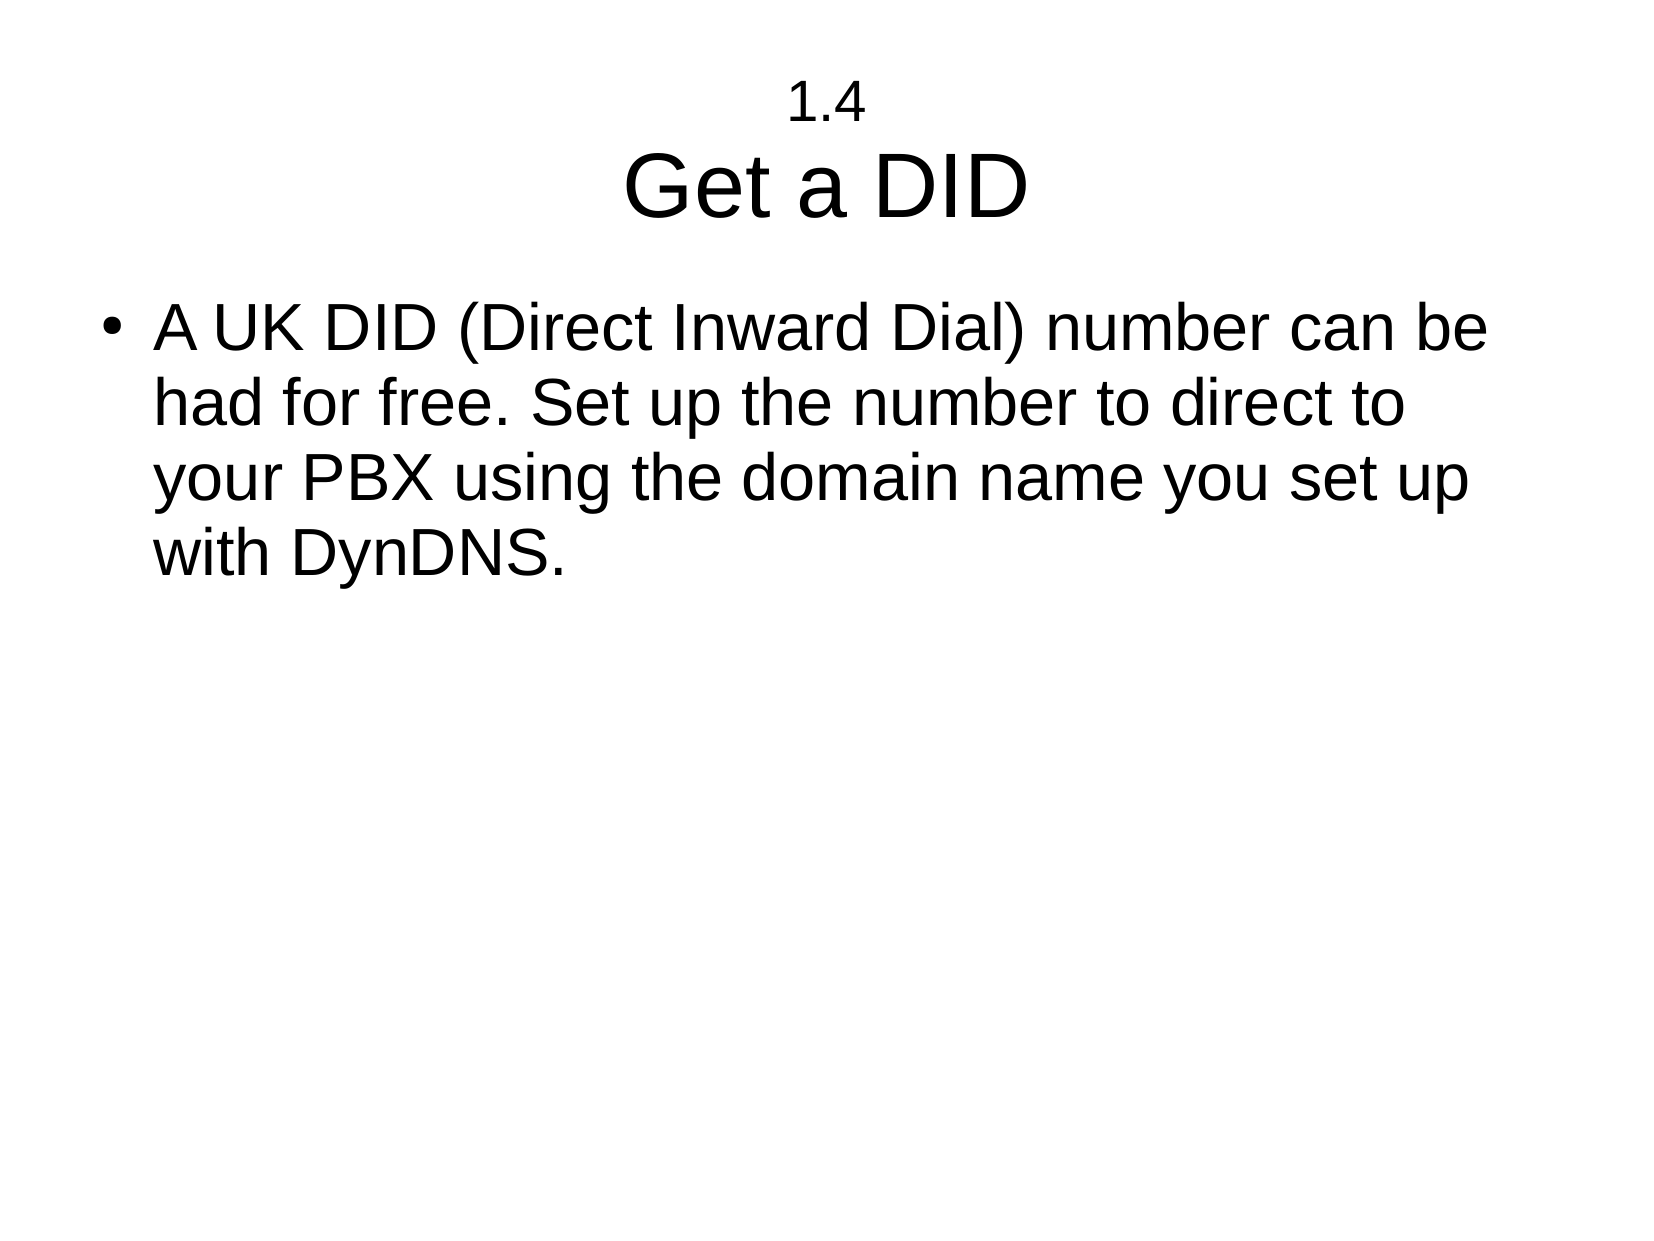

# 1.4 Get a DID
A UK DID (Direct Inward Dial) number can be had for free. Set up the number to direct to your PBX using the domain name you set up with DynDNS.